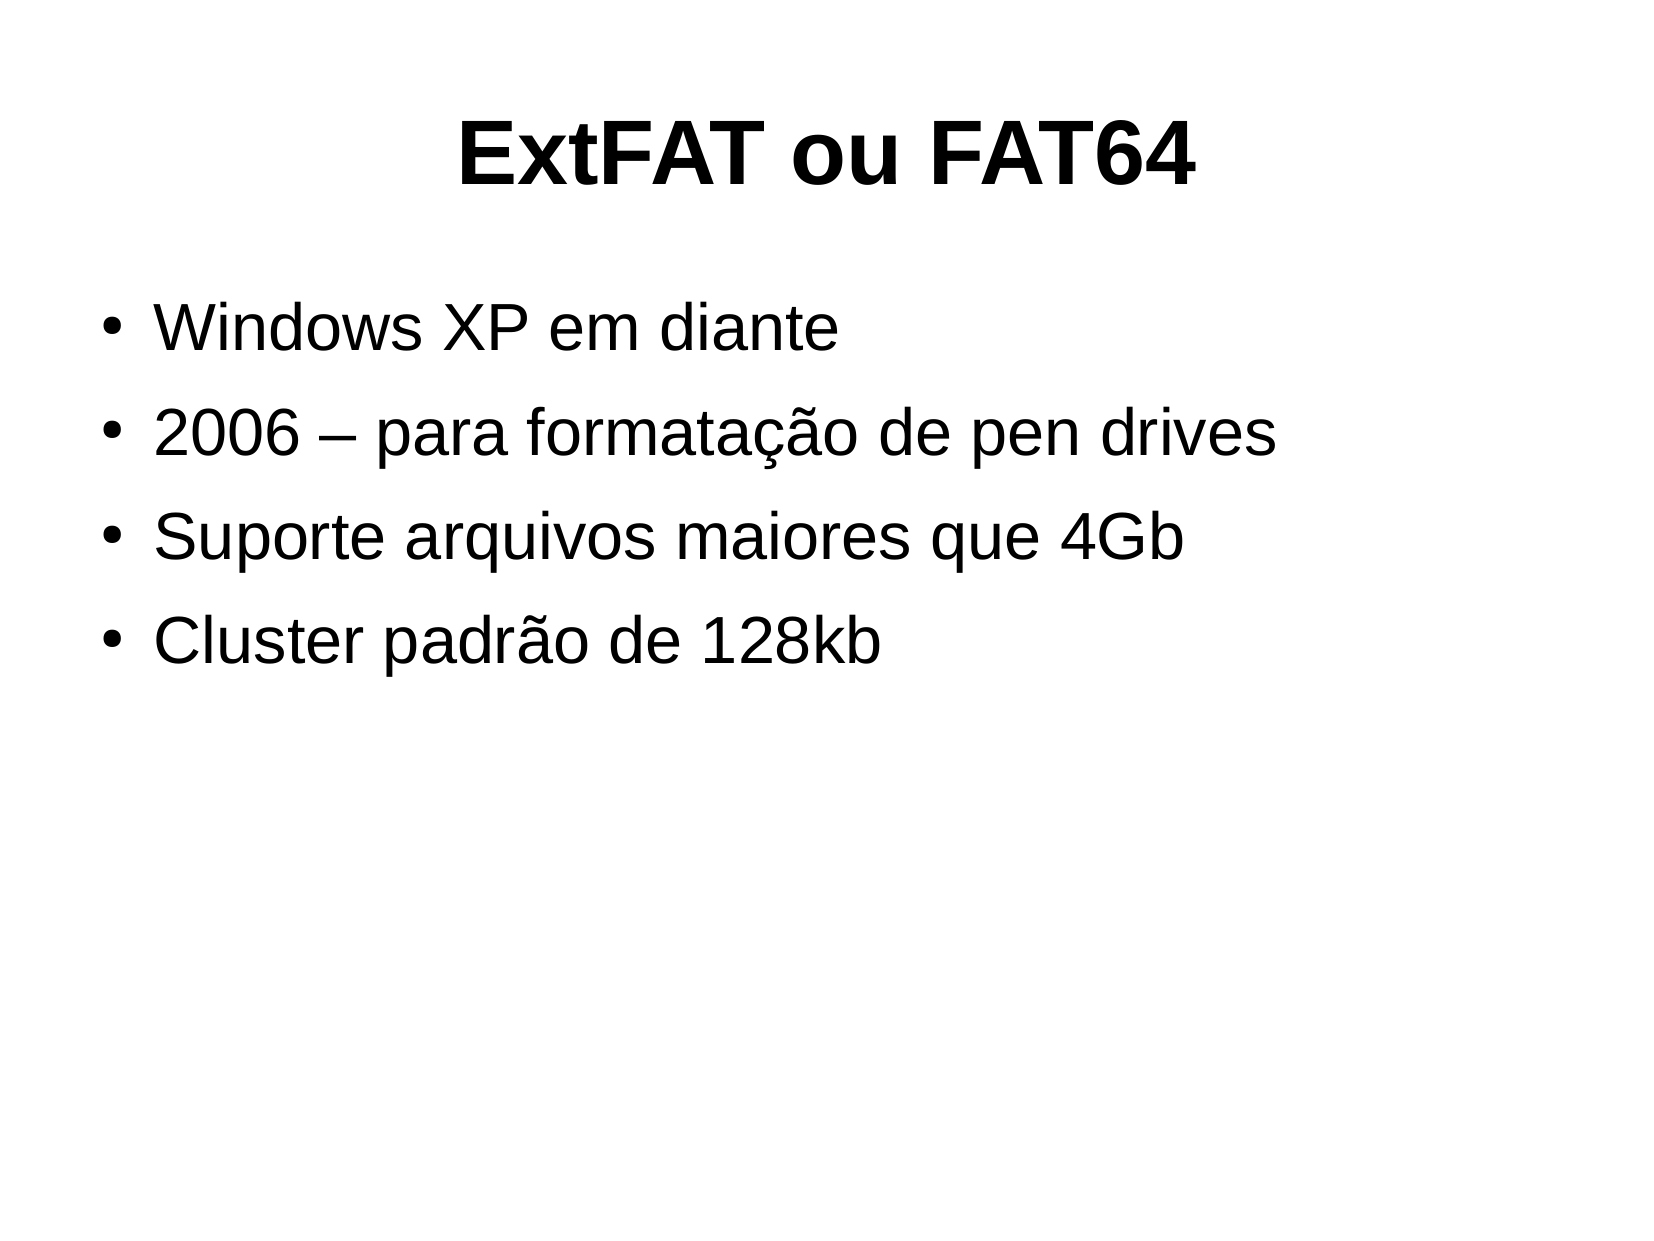

# ExtFAT ou FAT64
Windows XP em diante
2006 – para formatação de pen drives
Suporte arquivos maiores que 4Gb
Cluster padrão de 128kb